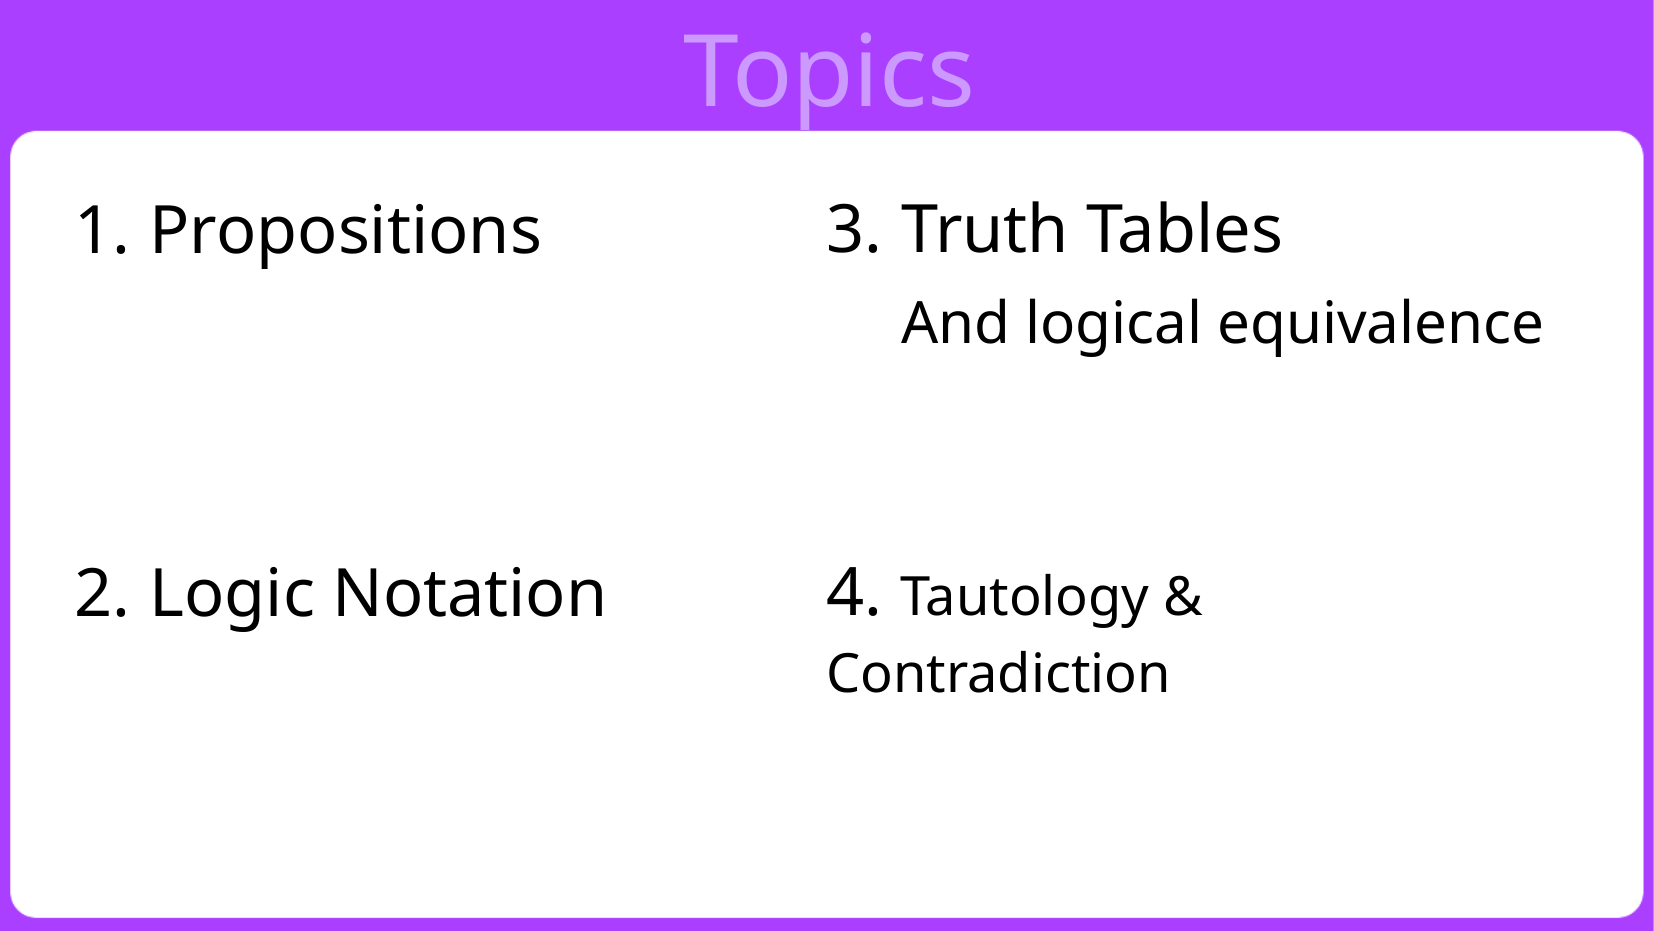

# Topics
3.	Truth Tables
	And logical equivalence
4. Tautology & Contradiction
1.	Propositions
2.	Logic Notation